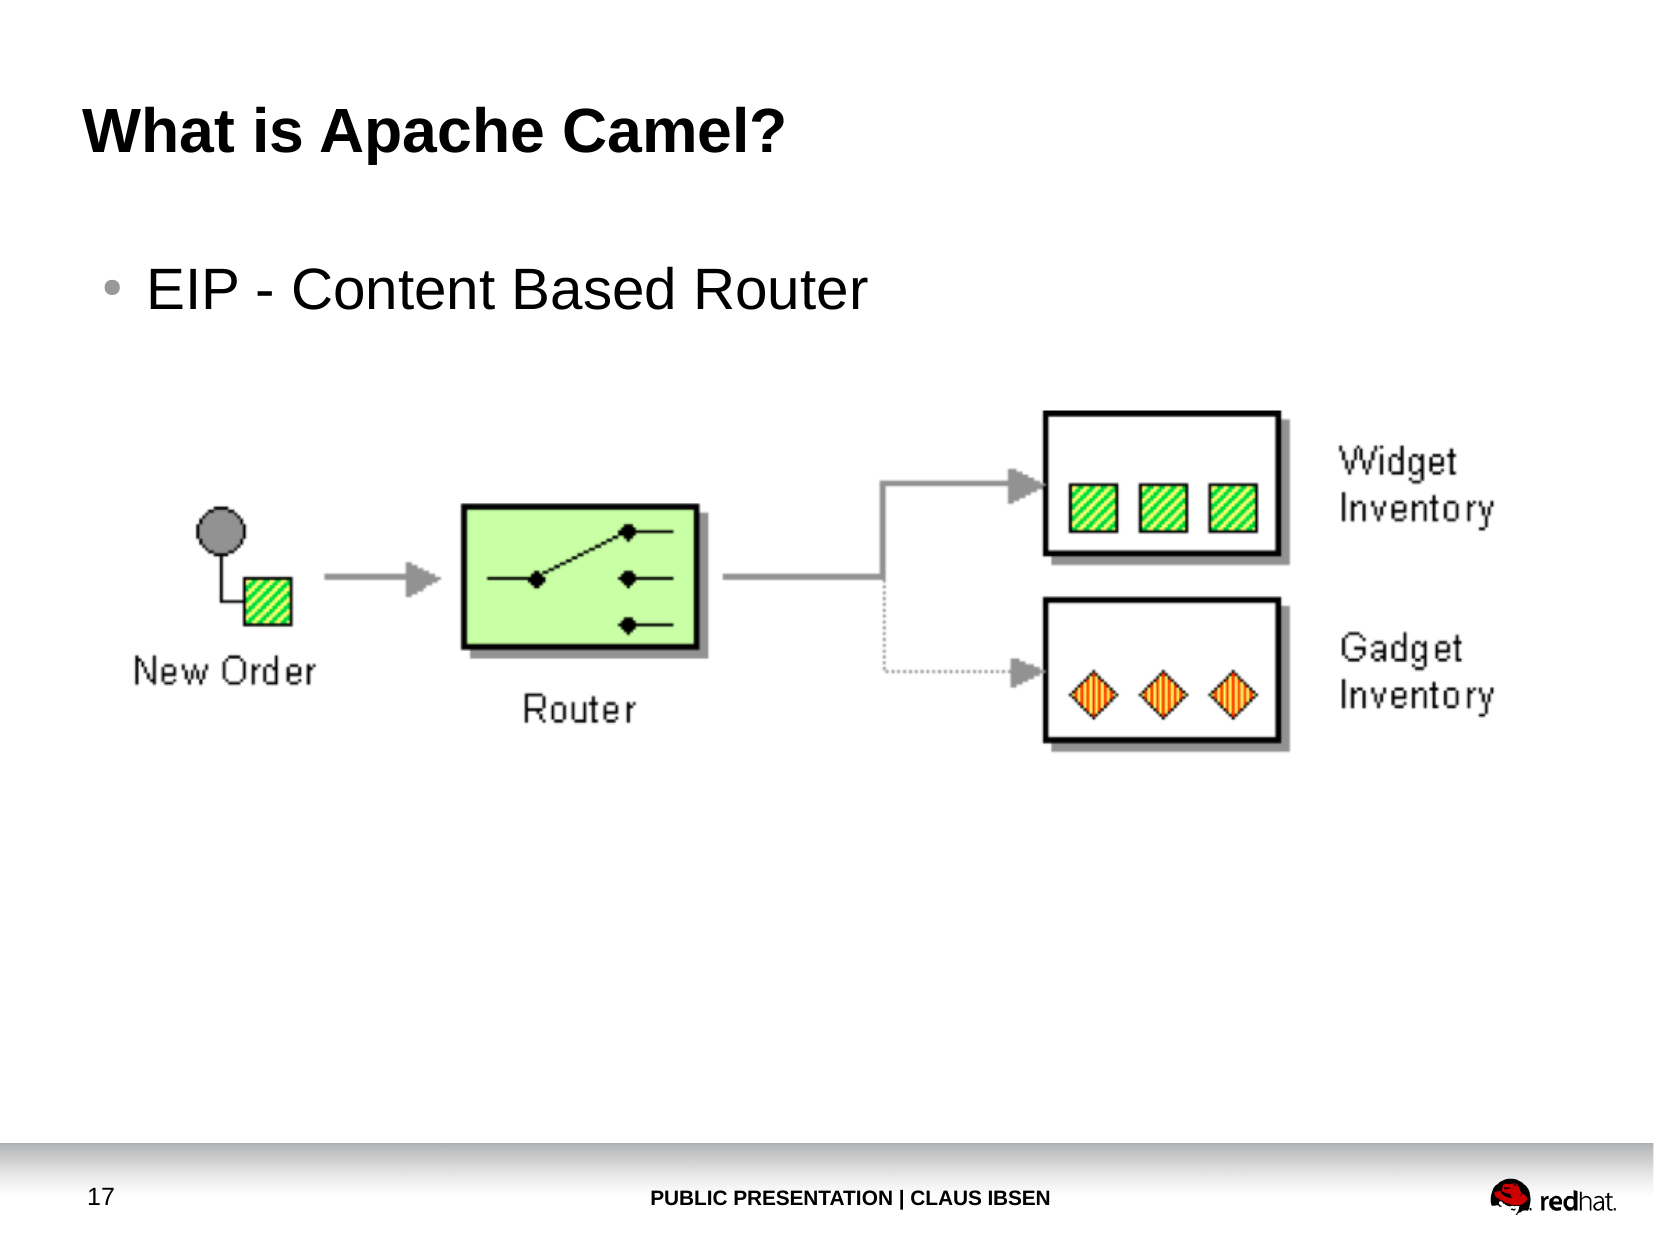

# What is Apache Camel?
EIP - Content Based Router